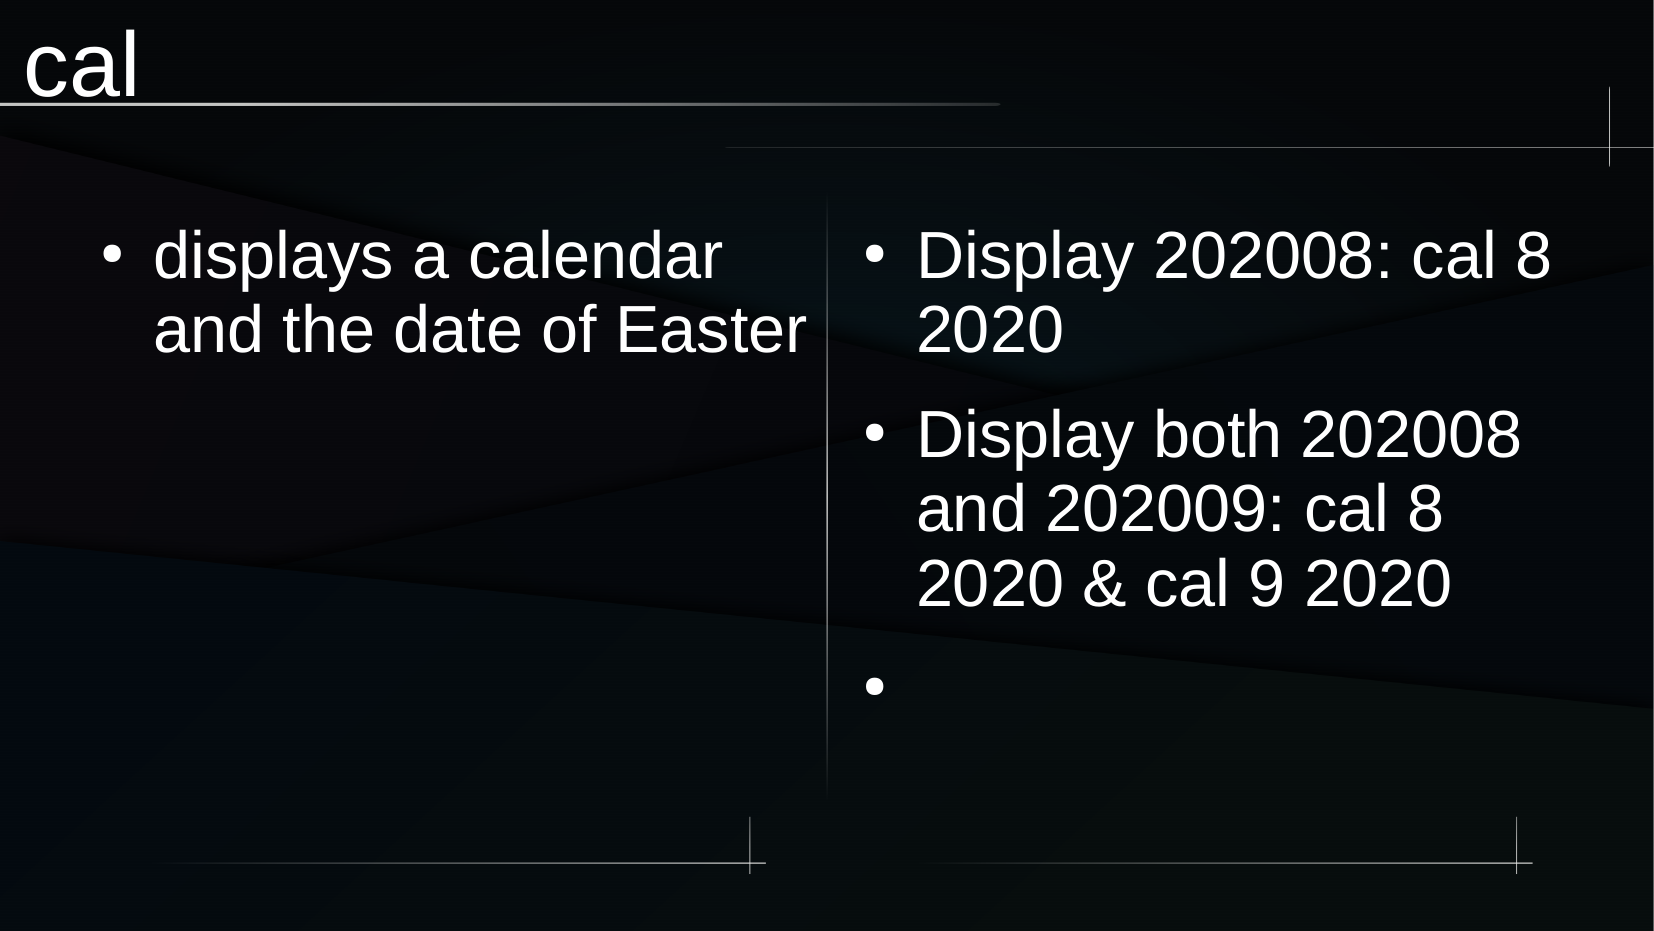

# cal
displays a calendar and the date of Easter
Display 202008: cal 8 2020
Display both 202008 and 202009: cal 8 2020 & cal 9 2020